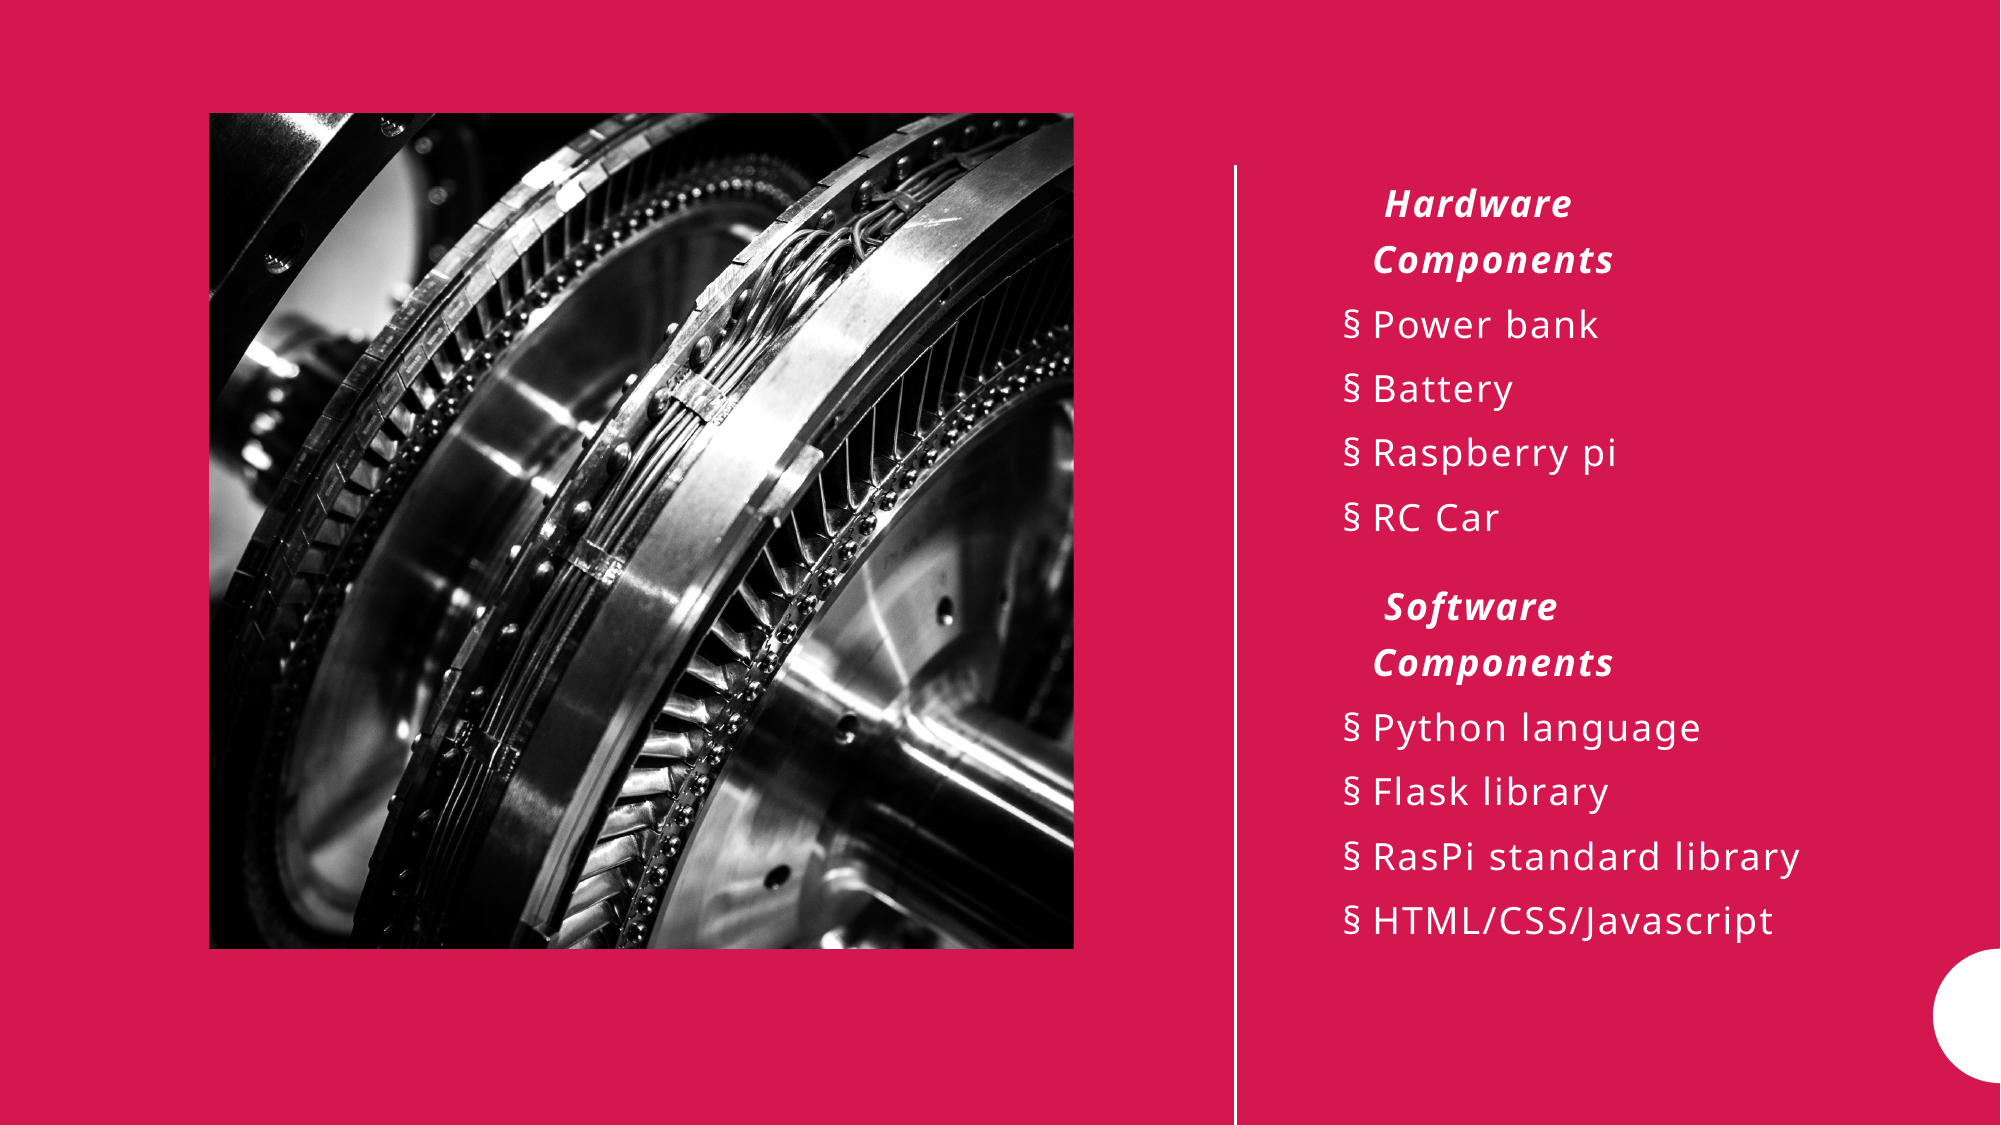

Hardware
Components
Power bank
Battery
Raspberry pi
RC Car
 Software
Components
Python language
Flask library
RasPi standard library
HTML/CSS/Javascript